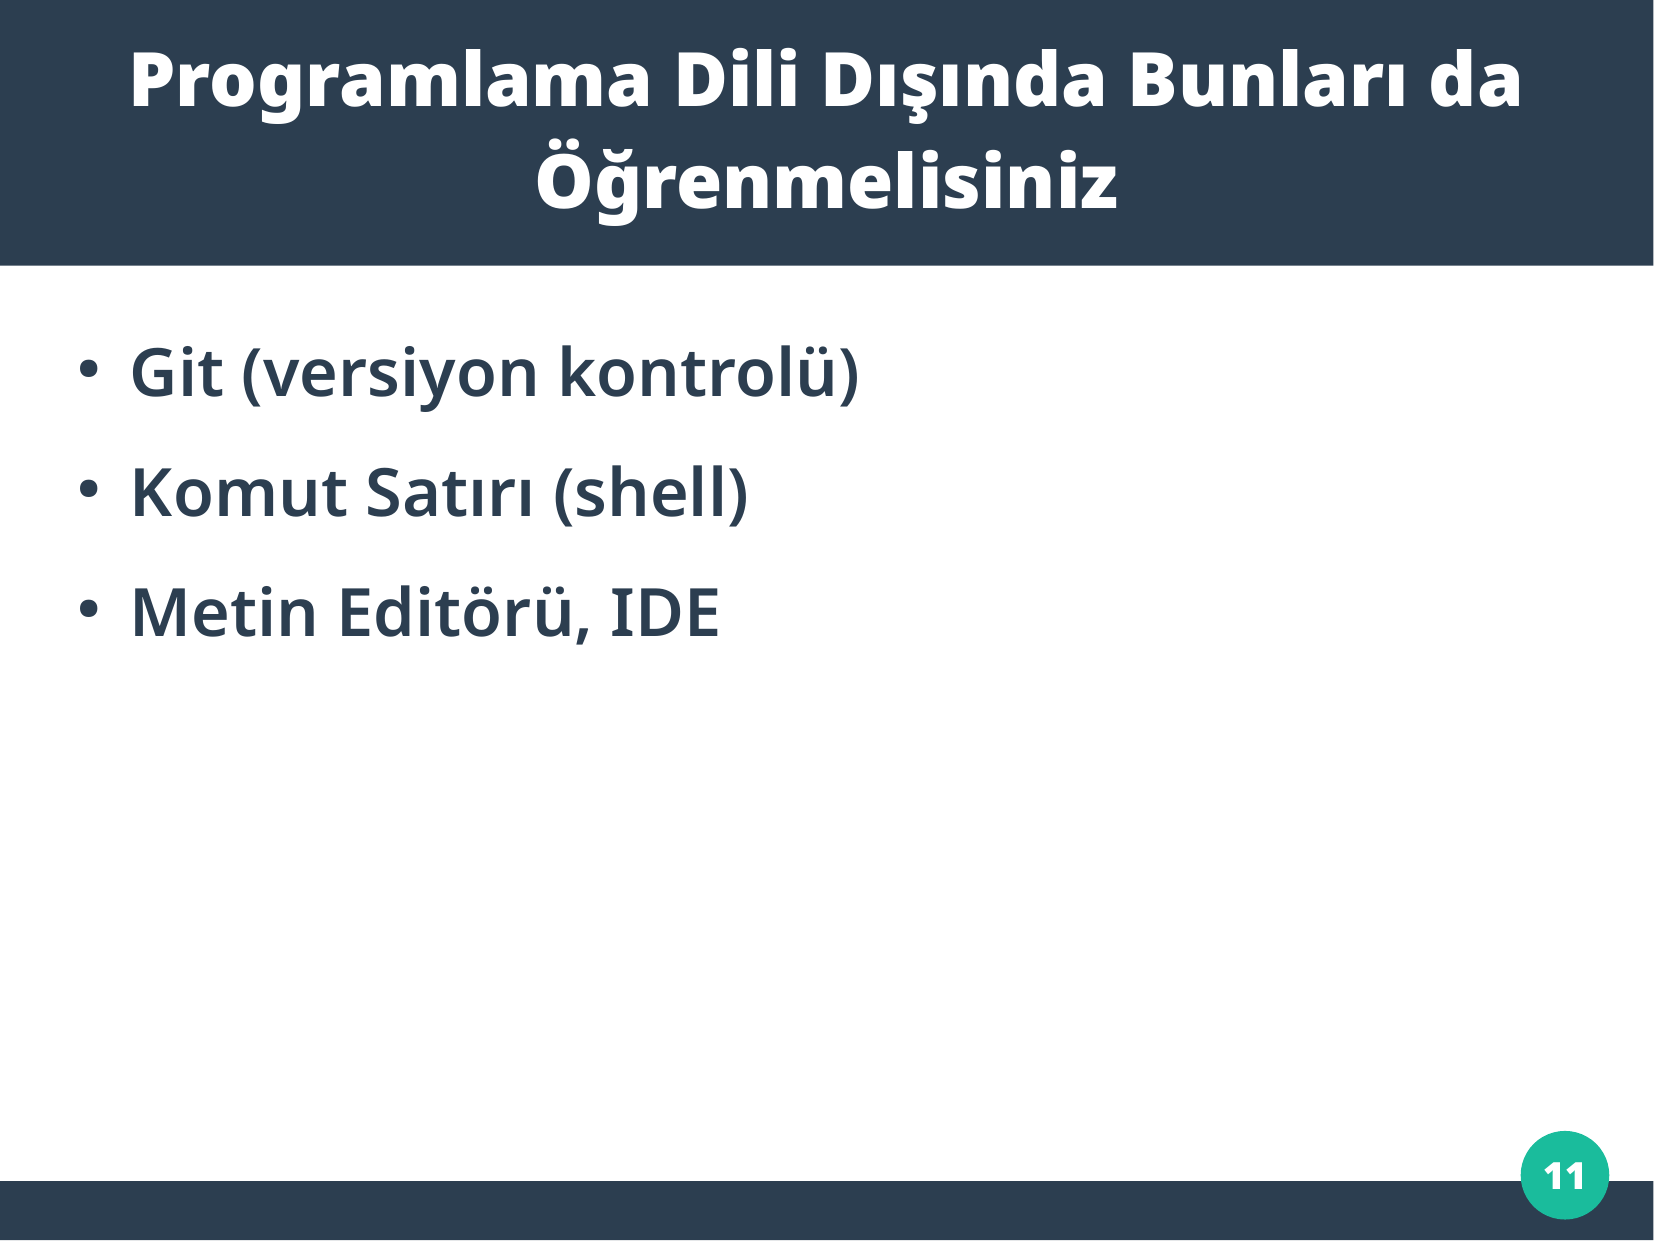

# Programlama Dili Dışında Bunları da Öğrenmelisiniz
Git (versiyon kontrolü)
Komut Satırı (shell)
Metin Editörü, IDE
11